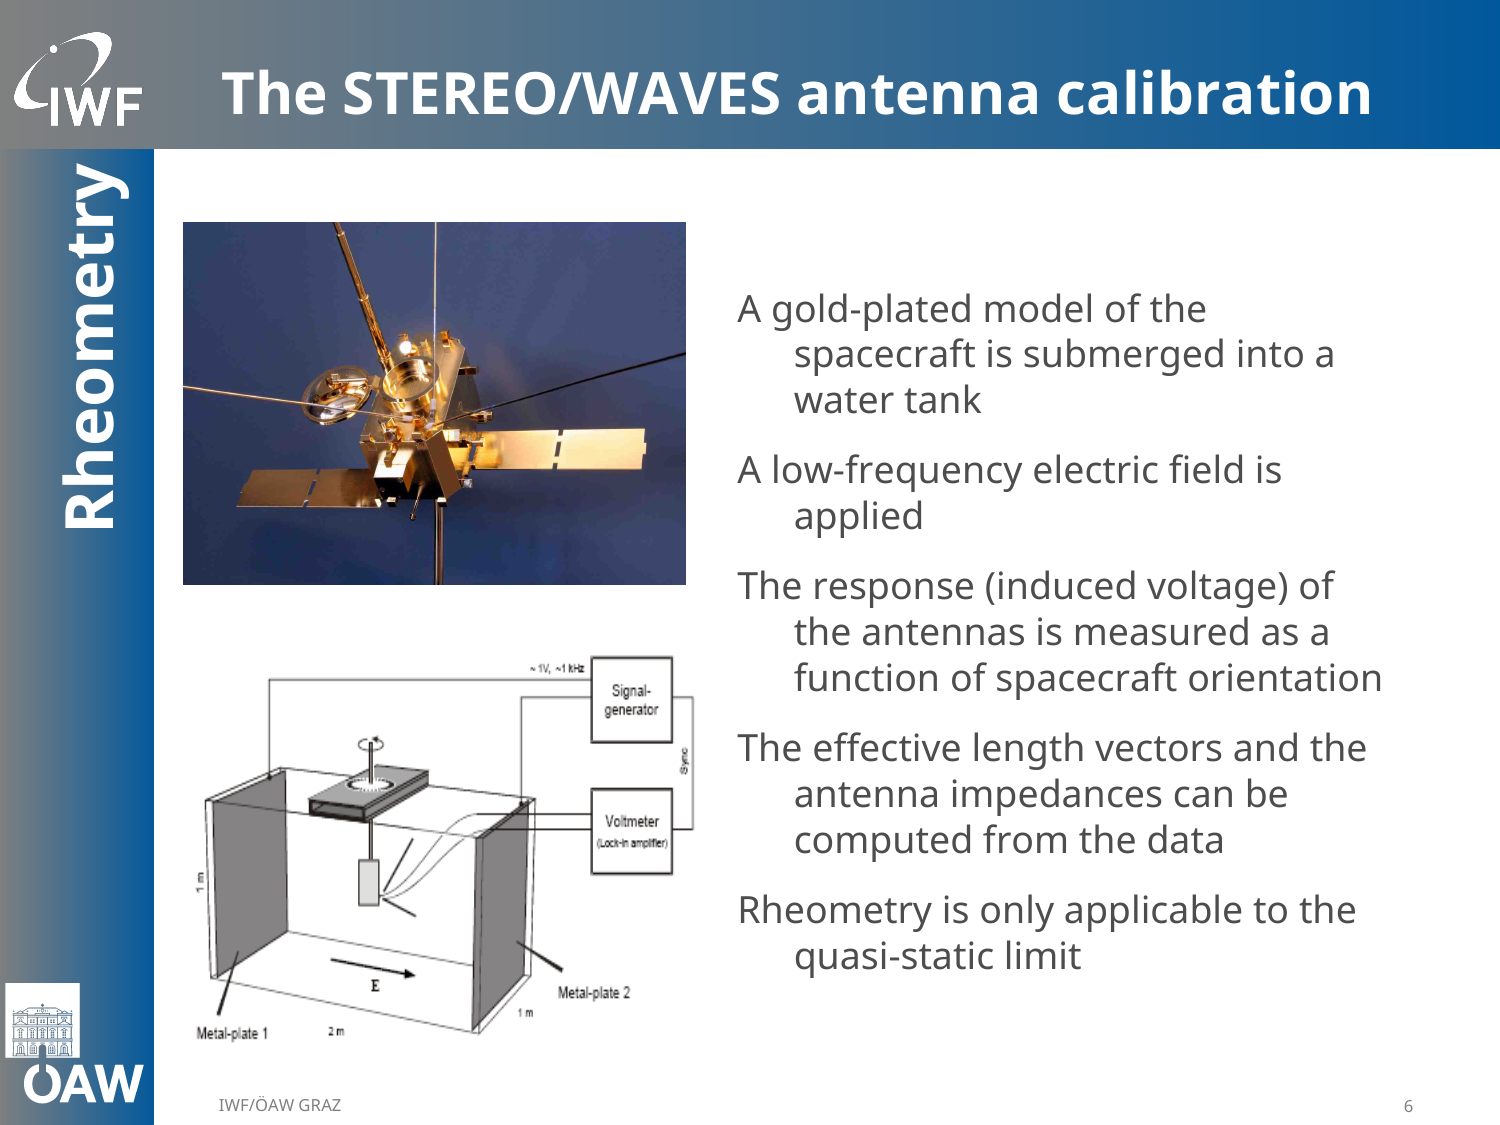

# The STEREO/WAVES antenna calibration
A gold-plated model of the spacecraft is submerged into a water tank
A low-frequency electric field is applied
The response (induced voltage) of the antennas is measured as a function of spacecraft orientation
The effective length vectors and the antenna impedances can be computed from the data
Rheometry is only applicable to the quasi-static limit
Rheometry
IWF/ÖAW GRAZ
6